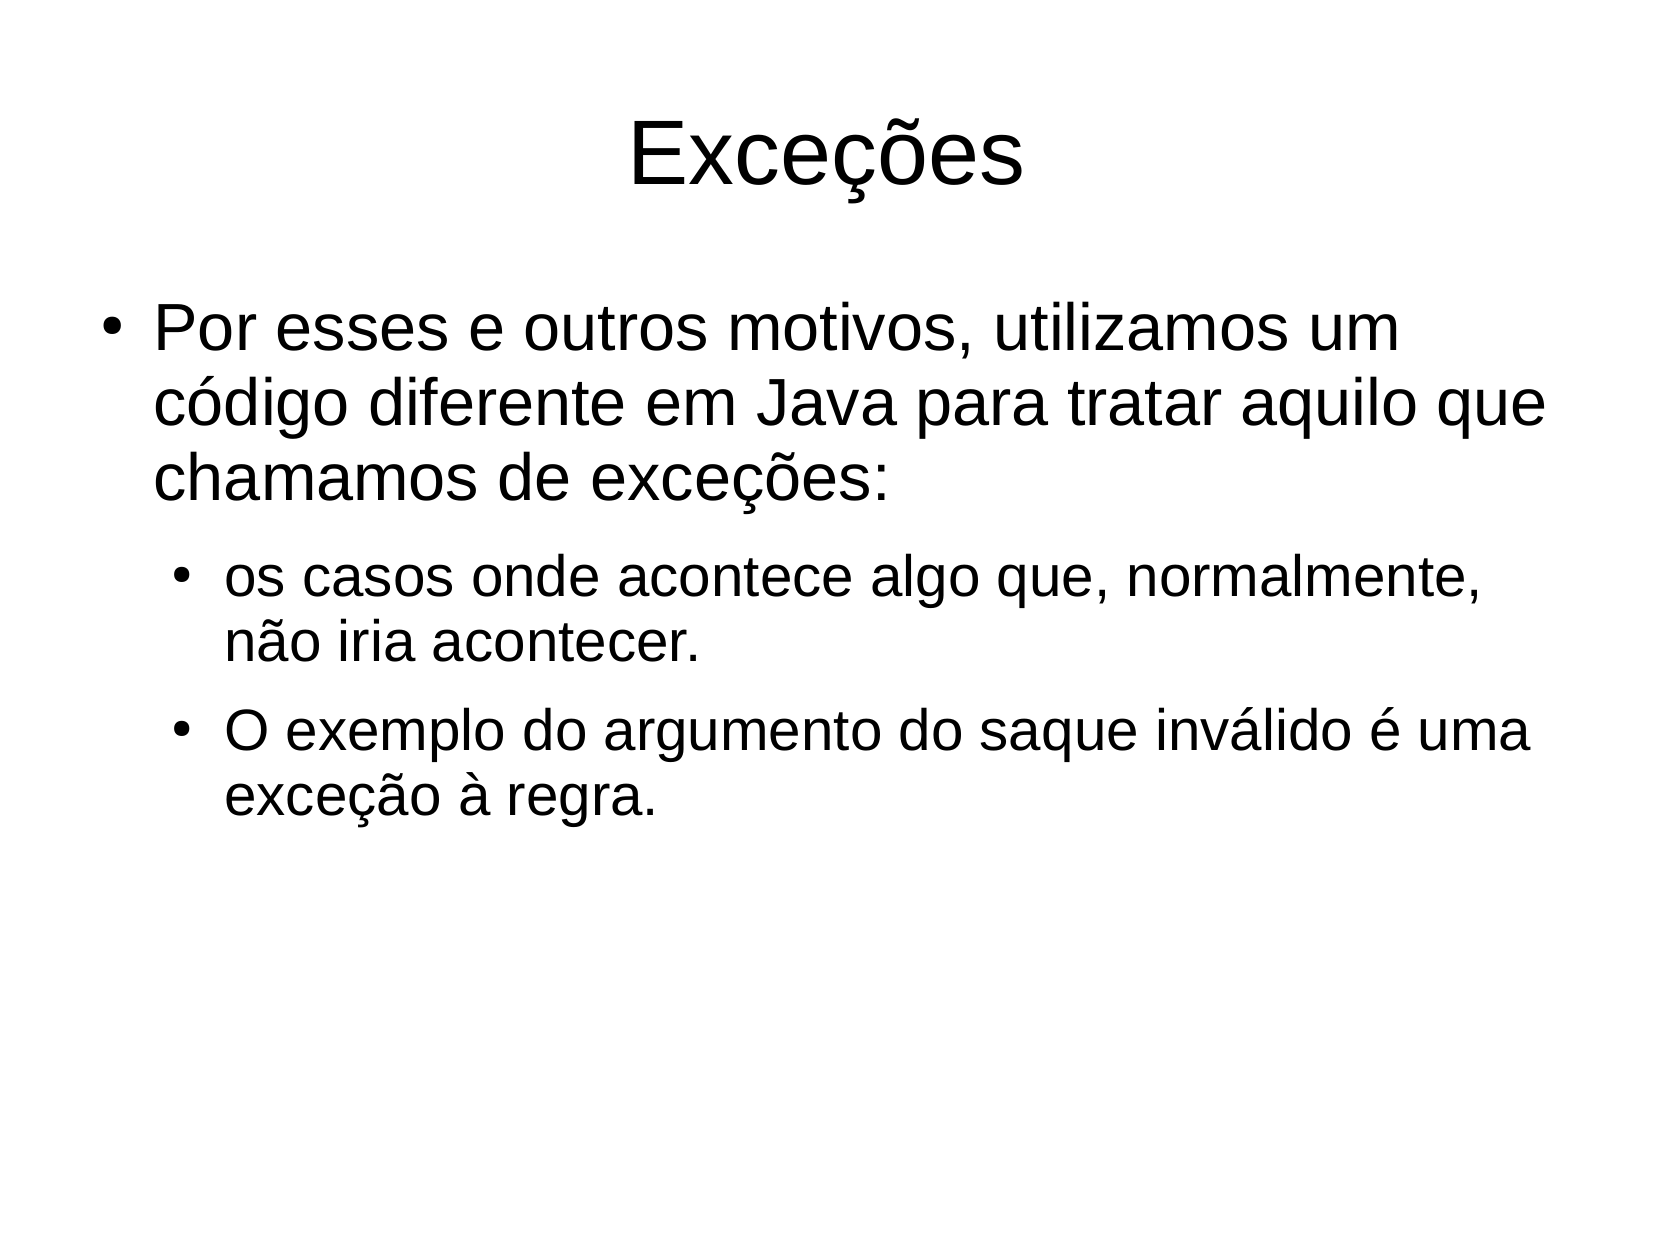

# Exceções
Por esses e outros motivos, utilizamos um código diferente em Java para tratar aquilo que chamamos de exceções:
os casos onde acontece algo que, normalmente, não iria acontecer.
O exemplo do argumento do saque inválido é uma exceção à regra.